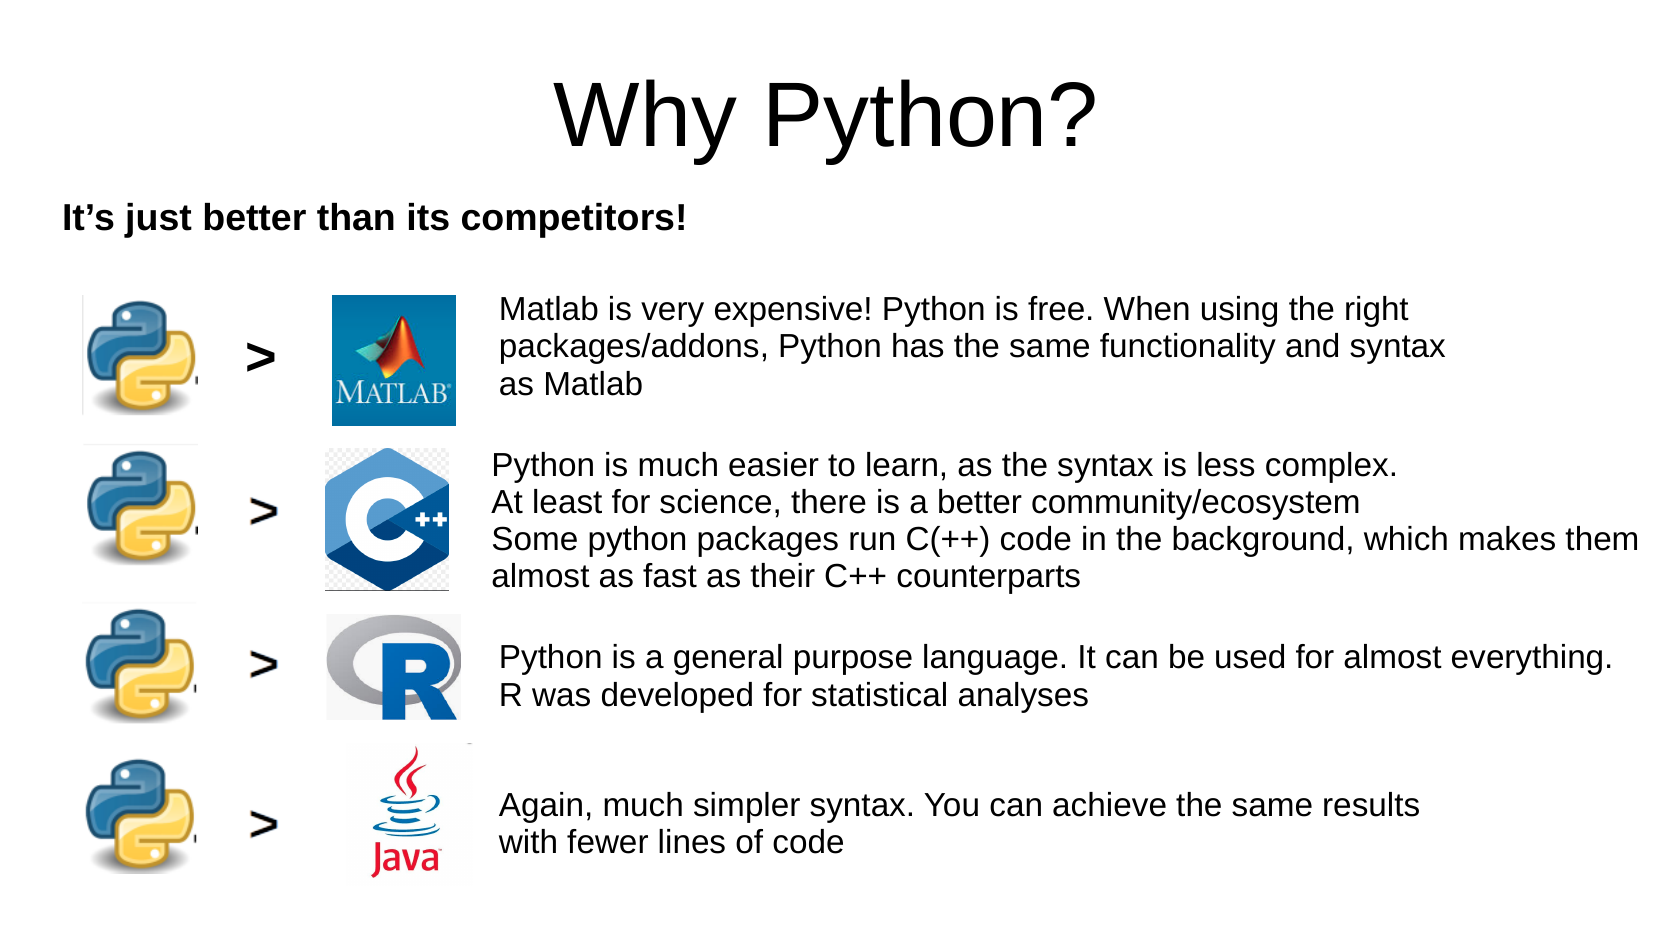

# Why Python?
It’s just better than its competitors!
Matlab is very expensive! Python is free. When using the right
packages/addons, Python has the same functionality and syntax
as Matlab
>
Python is much easier to learn, as the syntax is less complex.
At least for science, there is a better community/ecosystem
Some python packages run C(++) code in the background, which makes them
almost as fast as their C++ counterparts
Python is a general purpose language. It can be used for almost everything.
R was developed for statistical analyses
Again, much simpler syntax. You can achieve the same results
with fewer lines of code